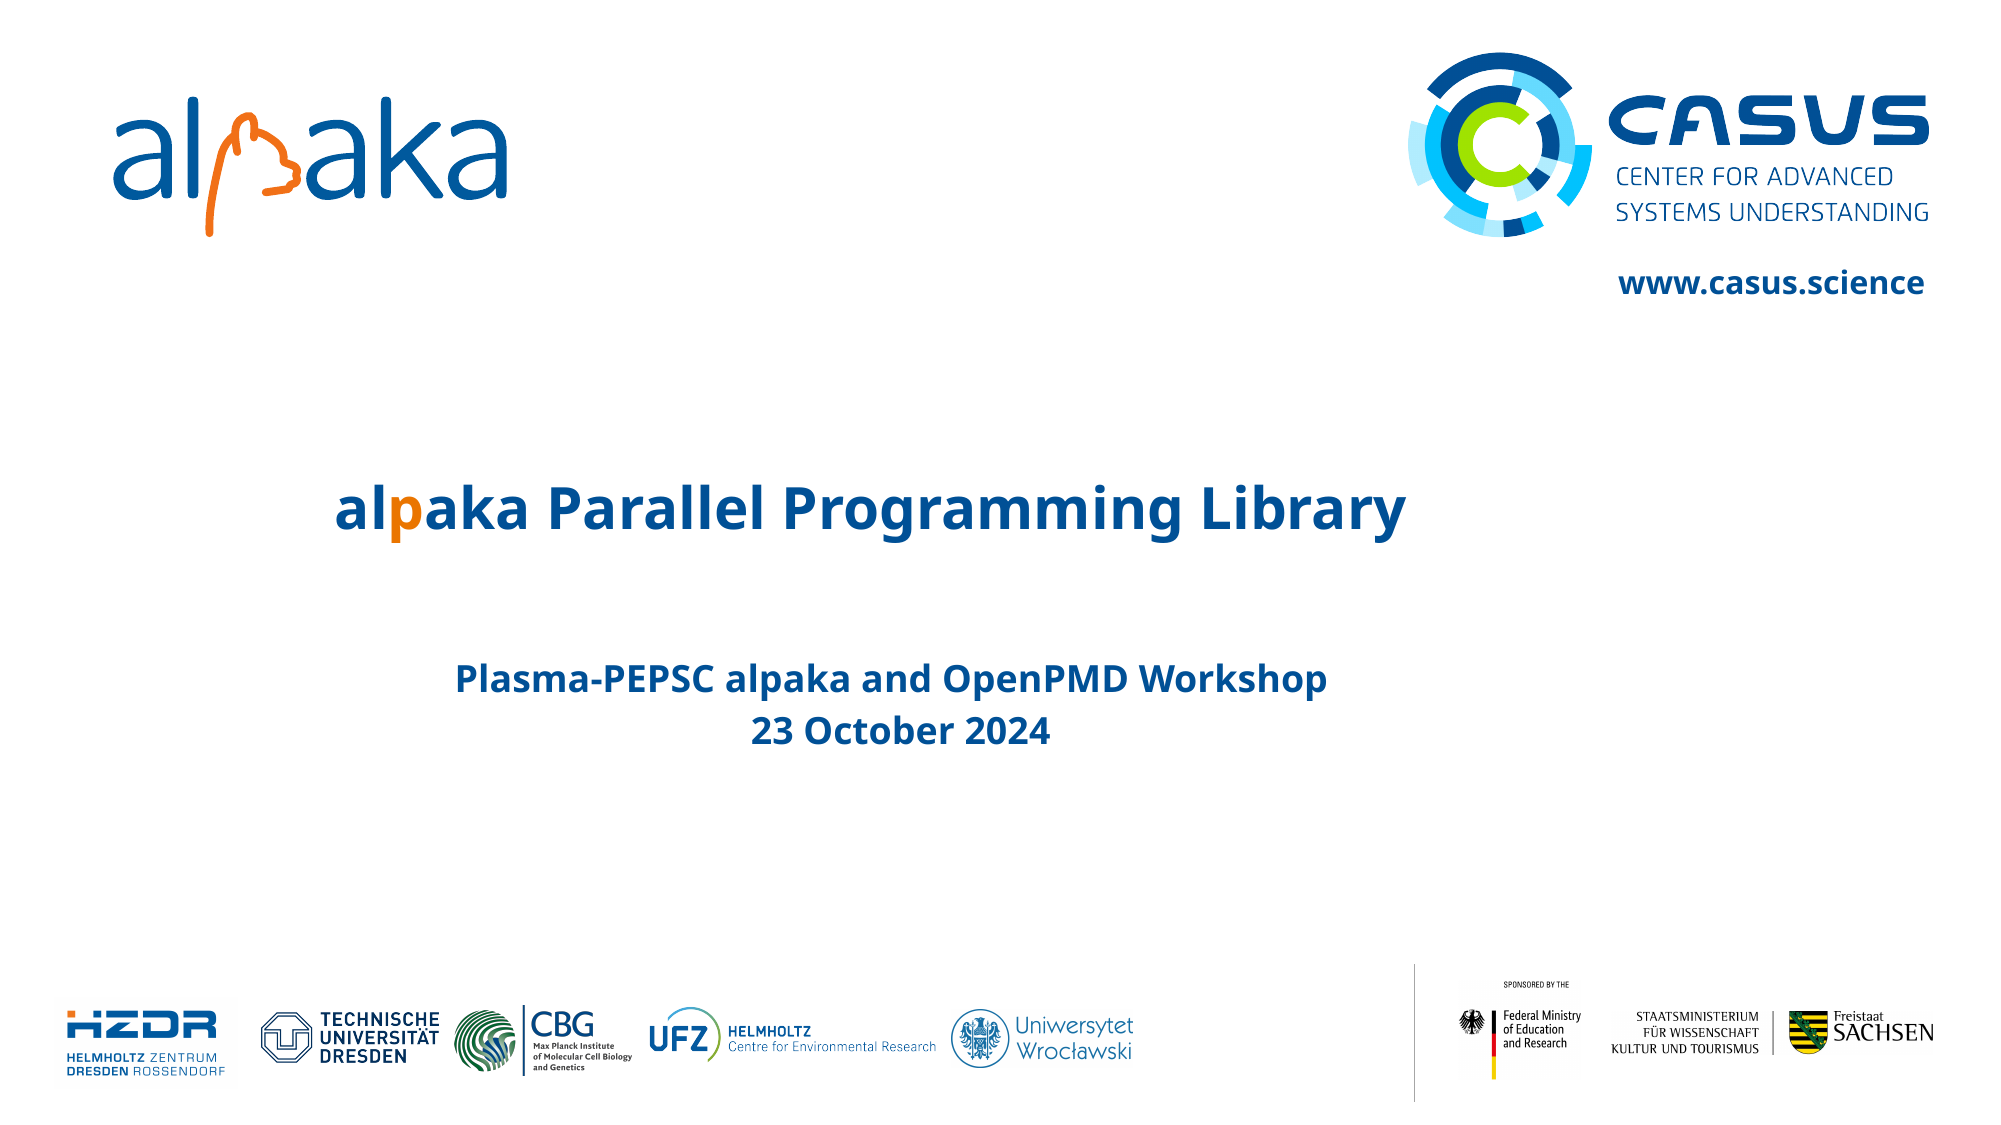

alpaka Parallel Programming Library
 Plasma-PEPSC alpaka and OpenPMD Workshop
23 October 2024